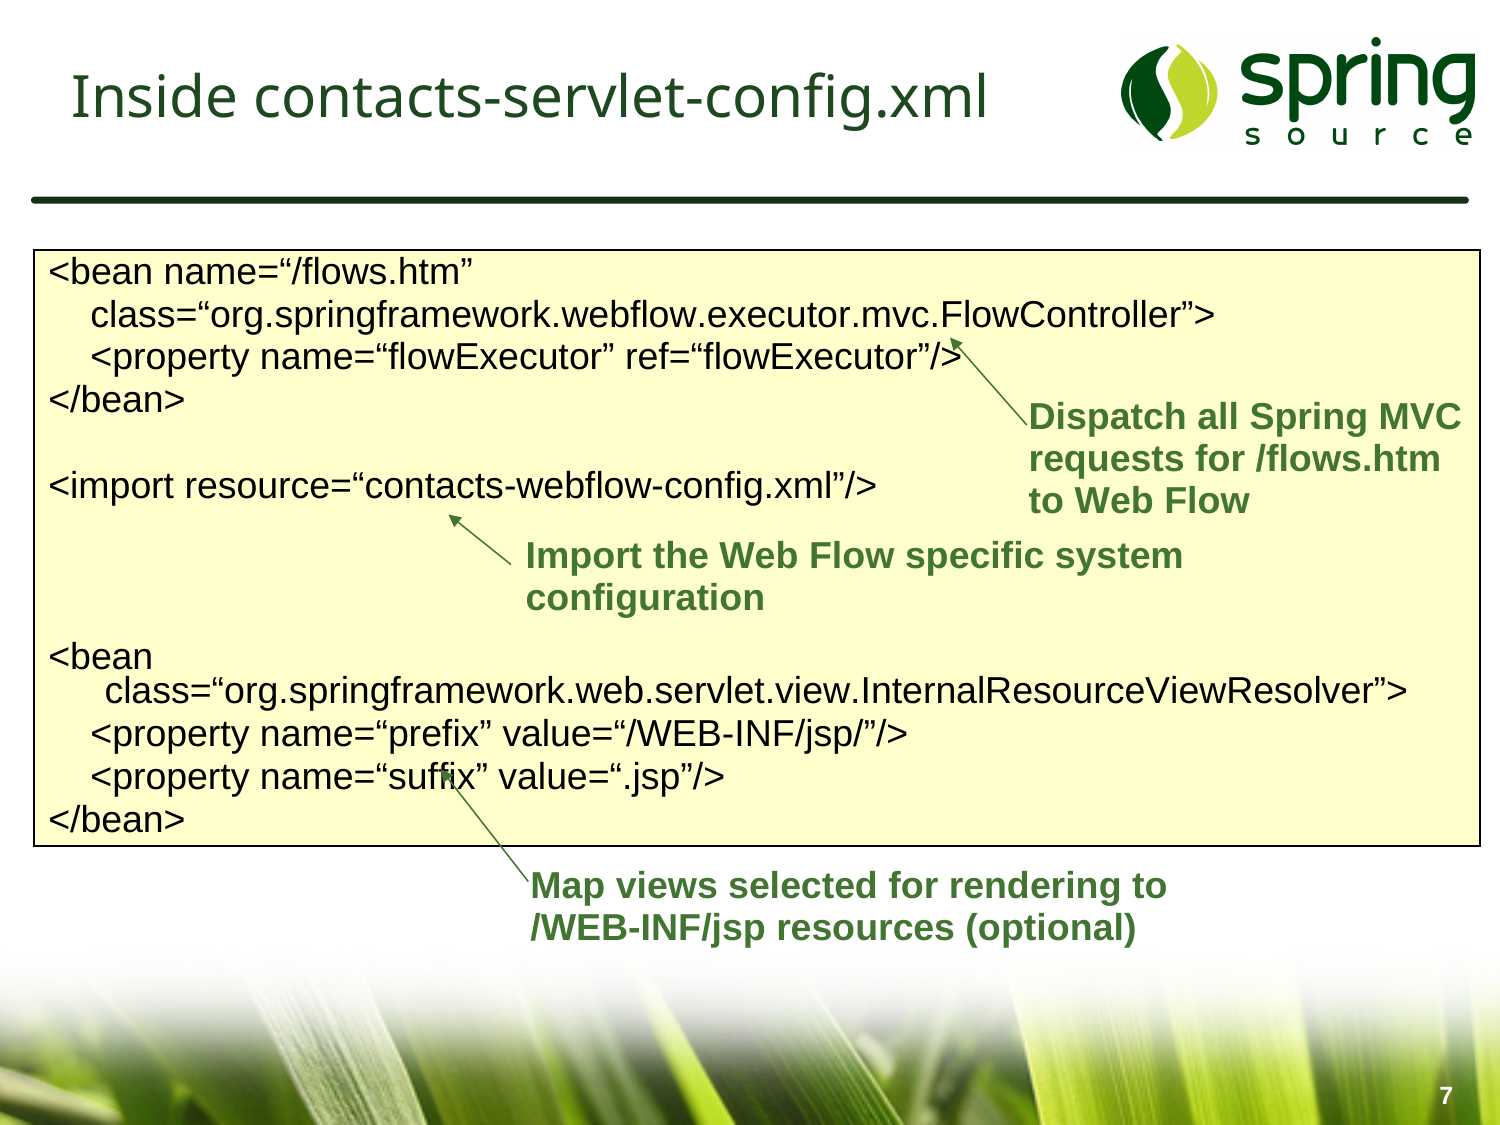

# Inside contacts-servlet-config.xml
<bean name=“/flows.htm”
 class=“org.springframework.webflow.executor.mvc.FlowController”>
 <property name=“flowExecutor” ref=“flowExecutor”/>
</bean>
<import resource=“contacts-webflow-config.xml”/>
<bean class=“org.springframework.web.servlet.view.InternalResourceViewResolver”>
 <property name=“prefix” value=“/WEB-INF/jsp/”/>
 <property name=“suffix” value=“.jsp”/>
</bean>
Dispatch all Spring MVC requests for /flows.htm to Web Flow
Import the Web Flow specific system configuration
Map views selected for rendering to /WEB-INF/jsp resources (optional)